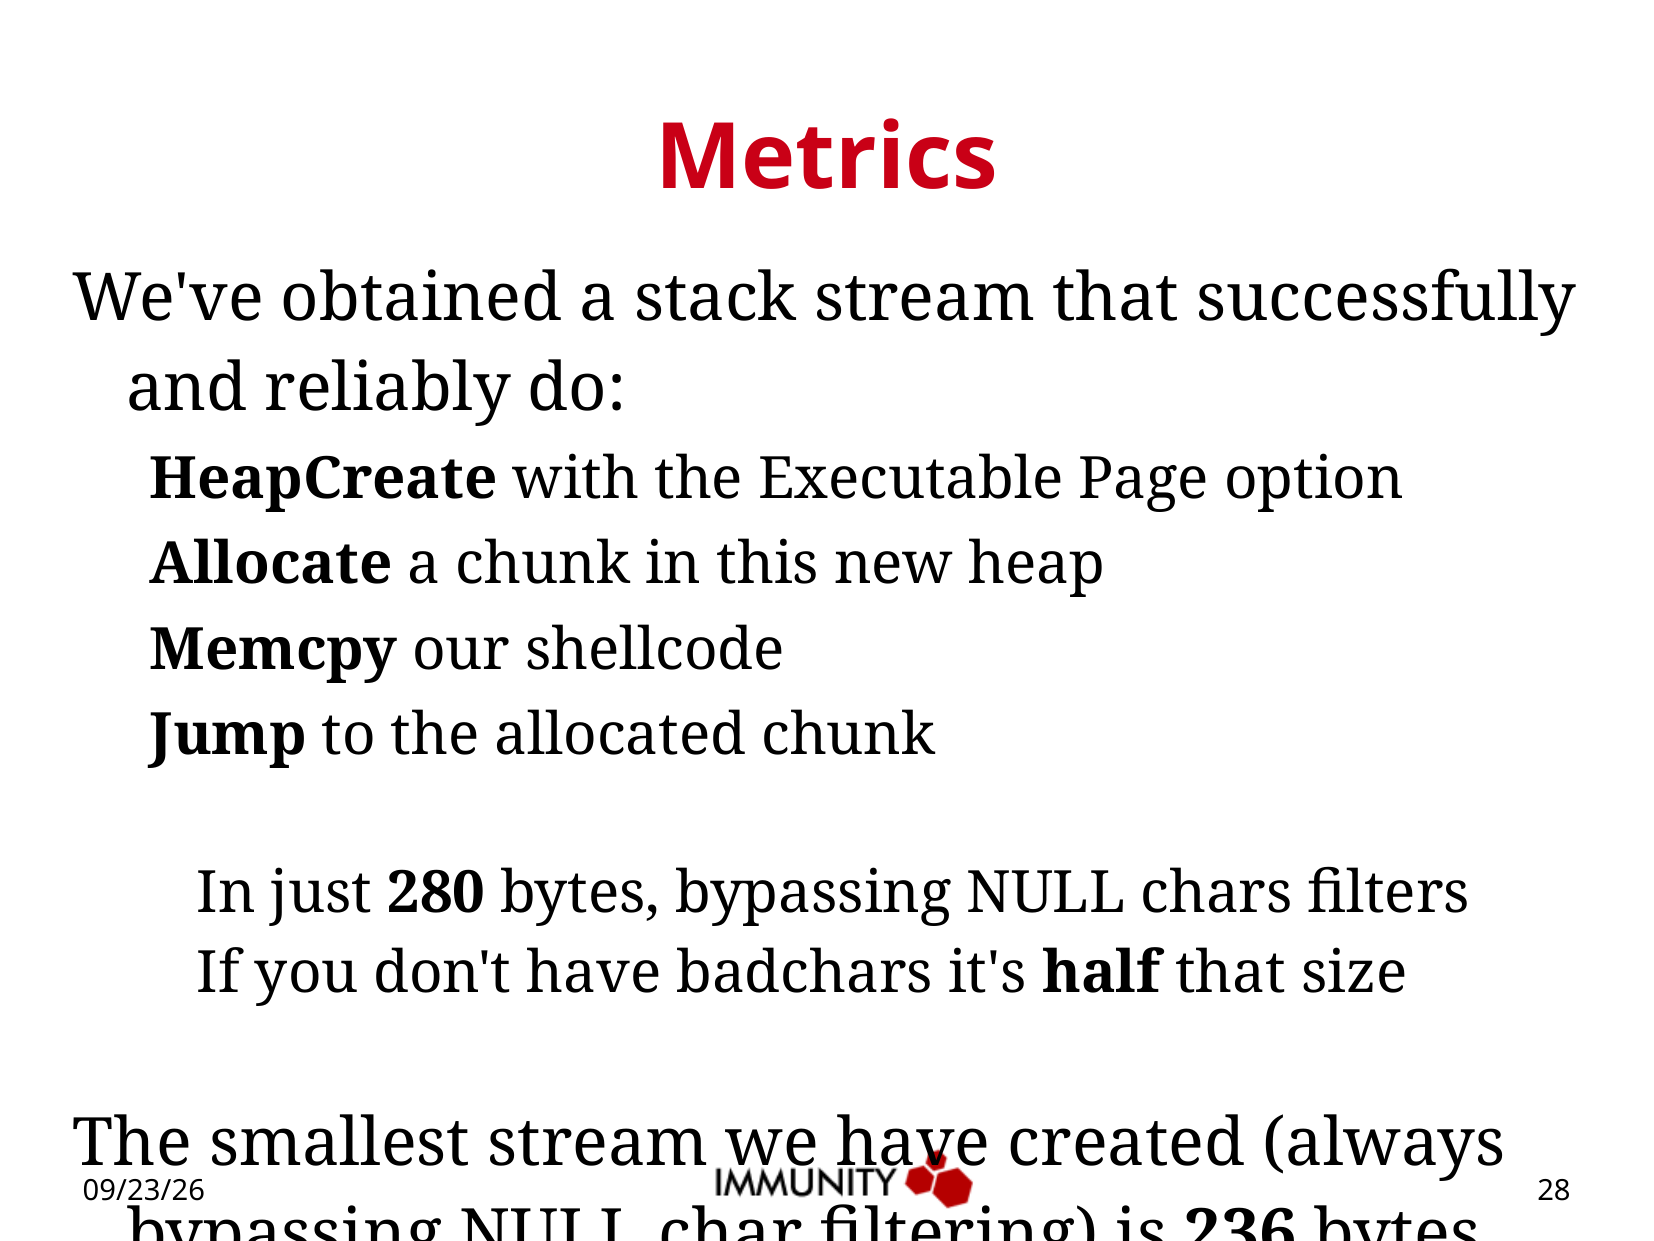

# Metrics
We've obtained a stack stream that successfully and reliably do:
HeapCreate with the Executable Page option
Allocate a chunk in this new heap
Memcpy our shellcode
Jump to the allocated chunk
In just 280 bytes, bypassing NULL chars filters
If you don't have badchars it's half that size
The smallest stream we have created (always bypassing NULL char filtering) is 236 bytes long
28